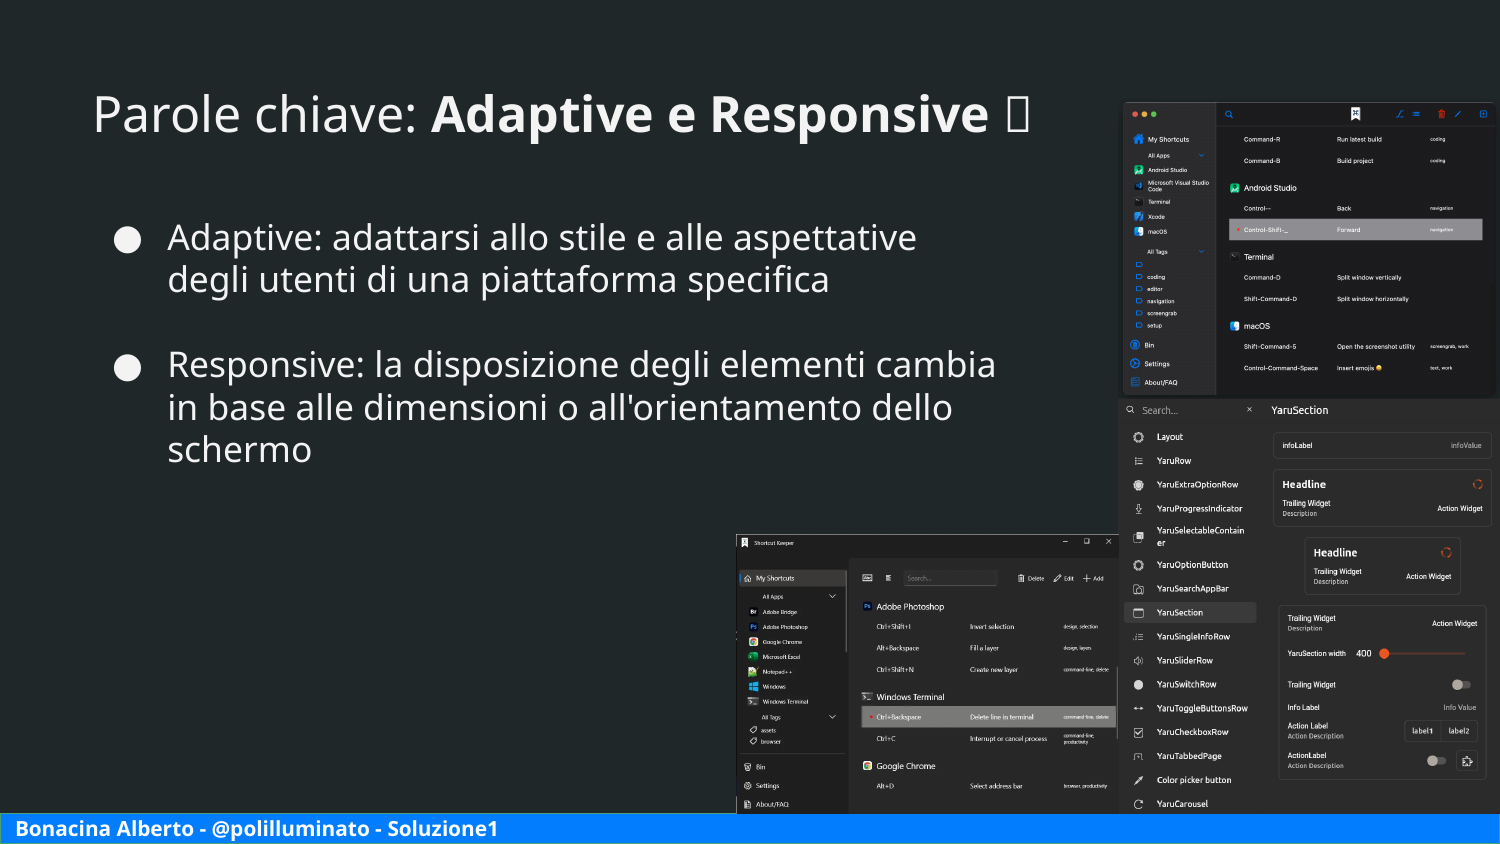

Parole chiave: Adaptive e Responsive 🎠
Adaptive: adattarsi allo stile e alle aspettative degli utenti di una piattaforma specifica
Responsive: la disposizione degli elementi cambia in base alle dimensioni o all'orientamento dello schermo
Bonacina Alberto - @polilluminato - Soluzione1